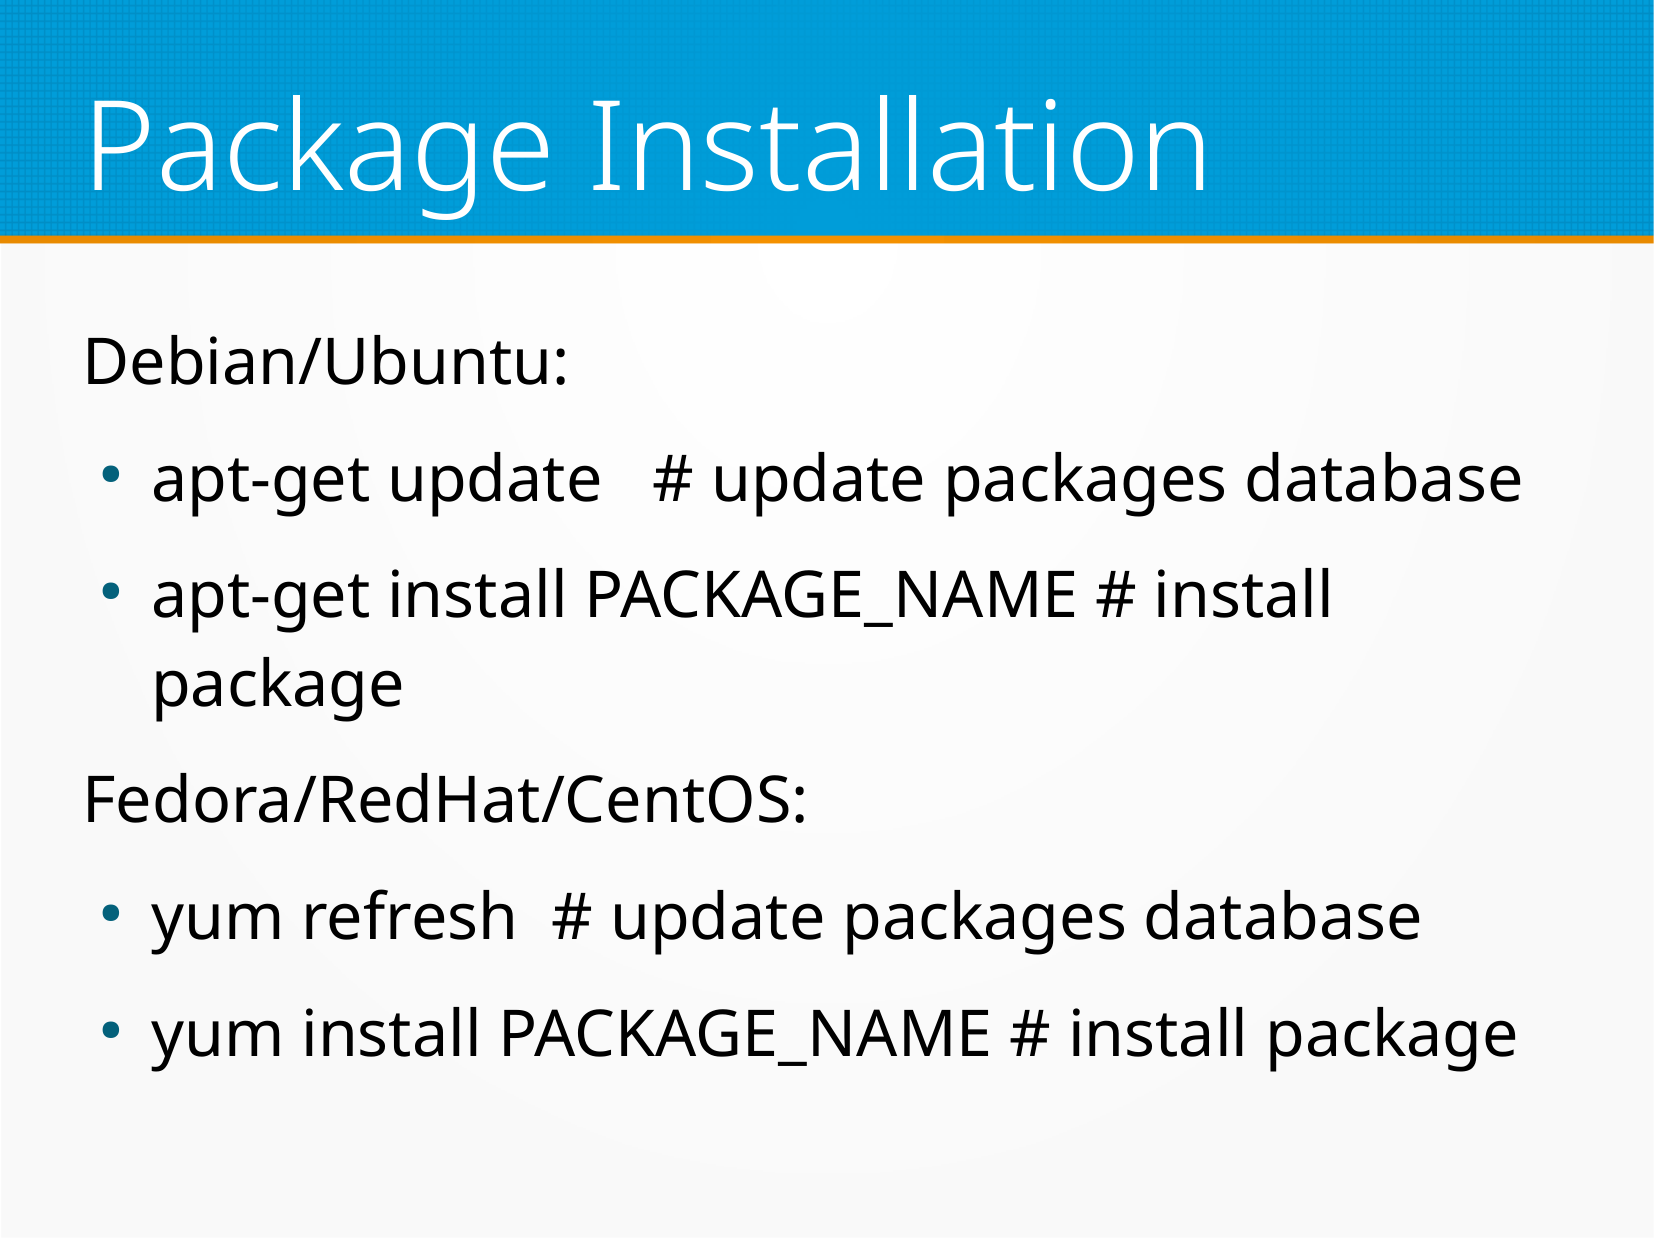

# Package Installation
Debian/Ubuntu:
apt-get update # update packages database
apt-get install PACKAGE_NAME # install package
Fedora/RedHat/CentOS:
yum refresh # update packages database
yum install PACKAGE_NAME # install package